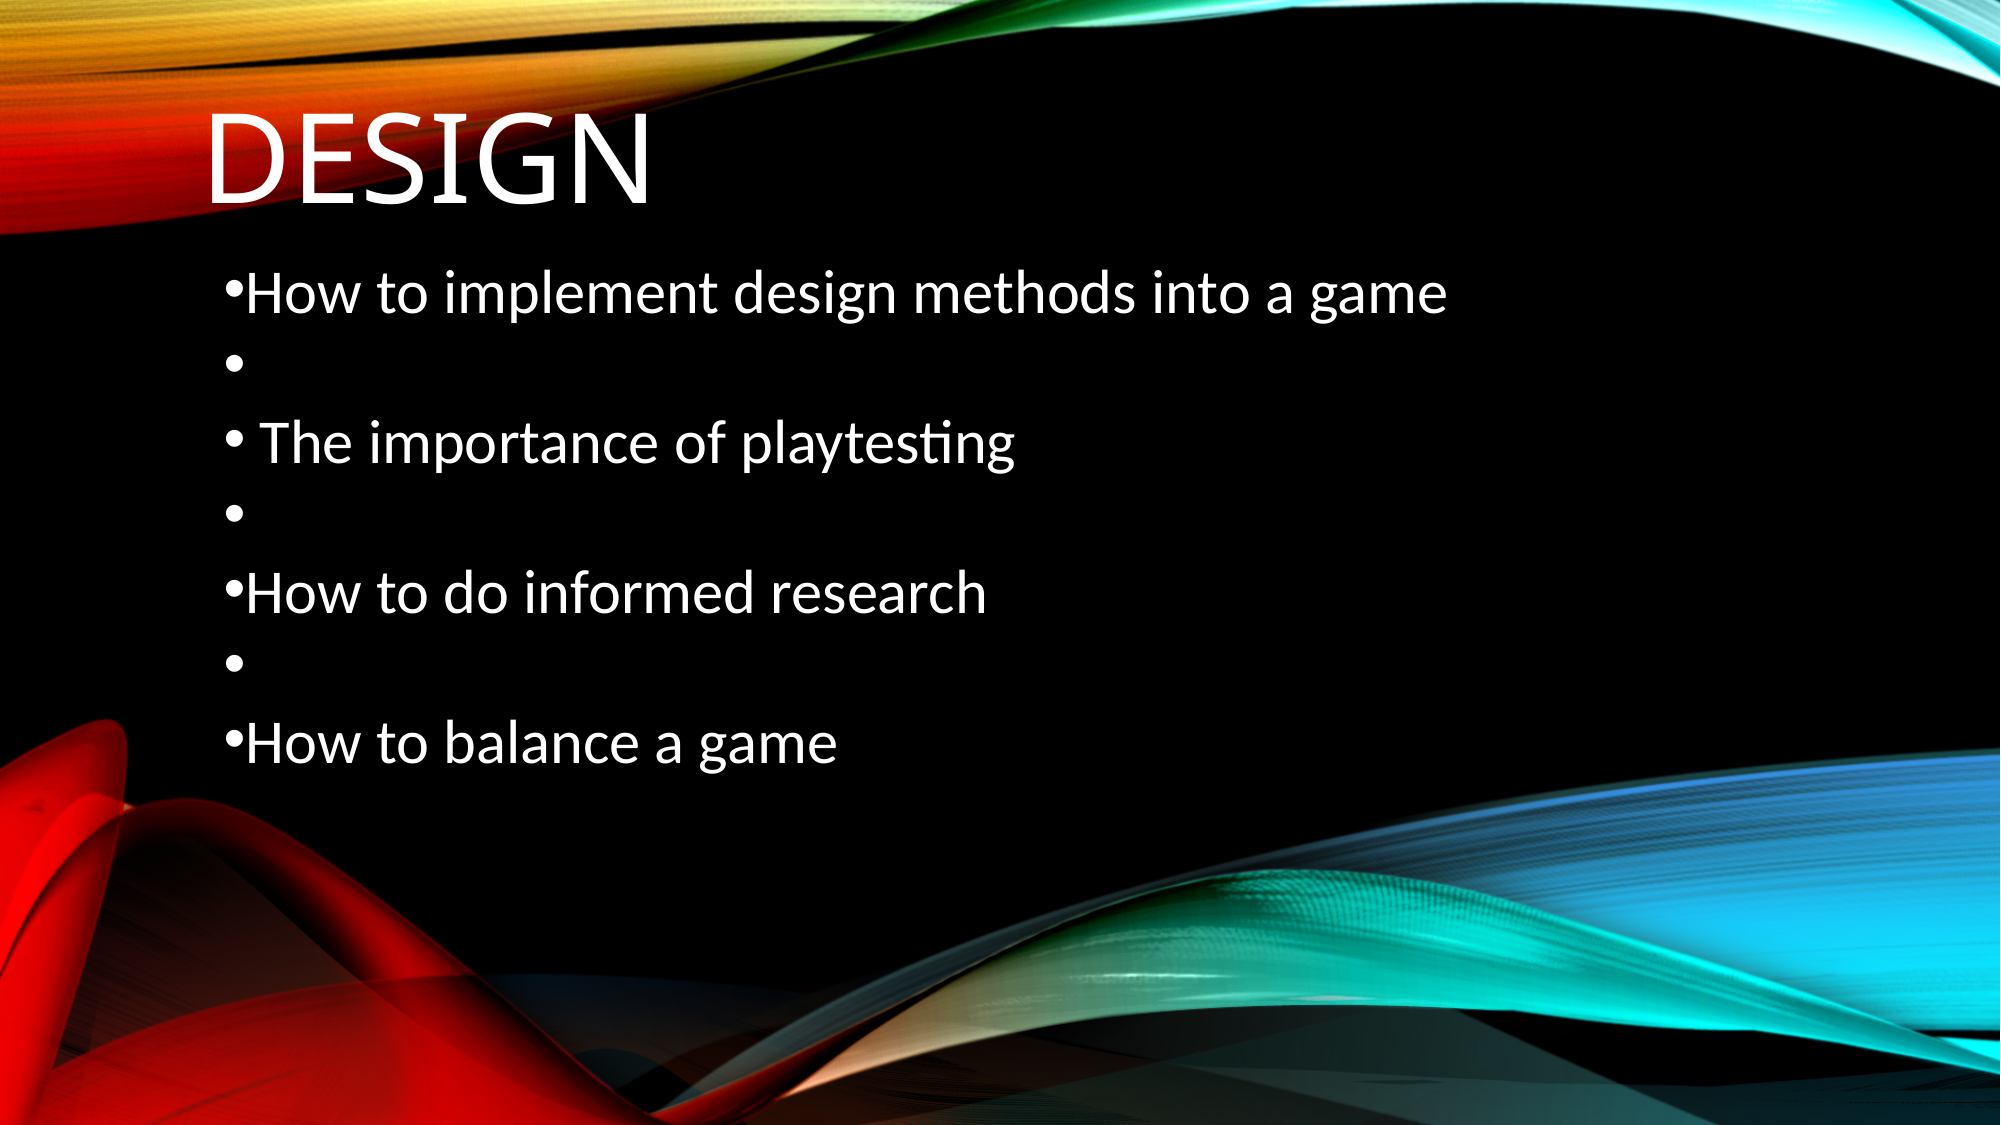

# Design
How to implement design methods into a game
 The importance of playtesting
How to do informed research
How to balance a game